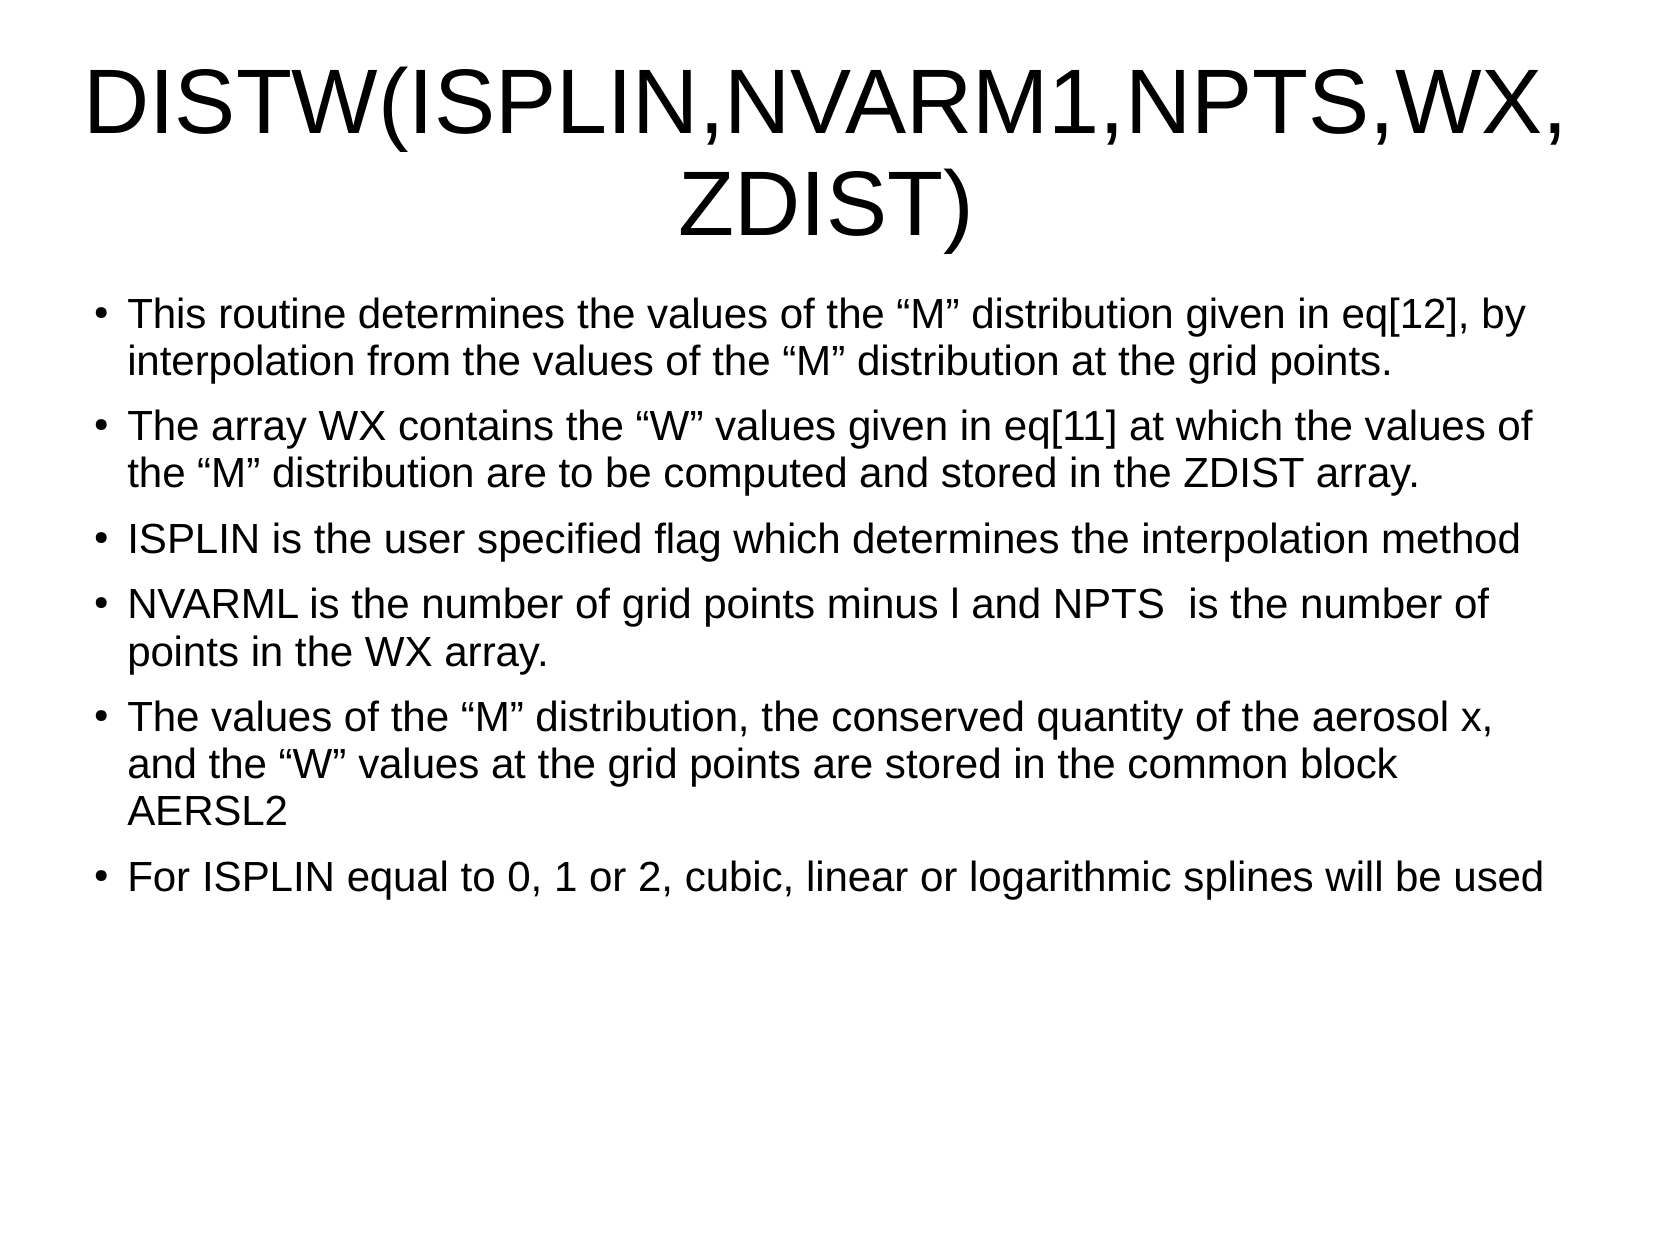

# DISTW(ISPLIN,NVARM1,NPTS,WX,ZDIST)
This routine determines the values of the “M” distribution given in eq[12], by interpolation from the values of the “M” distribution at the grid points.
The array WX contains the “W” values given in eq[11] at which the values of the “M” distribution are to be computed and stored in the ZDIST array.
ISPLIN is the user specified flag which determines the interpolation method
NVARML is the number of grid points minus l and NPTS is the number of points in the WX array.
The values of the “M” distribution, the conserved quantity of the aerosol x, and the “W” values at the grid points are stored in the common block AERSL2
For ISPLIN equal to 0, 1 or 2, cubic, linear or logarithmic splines will be used